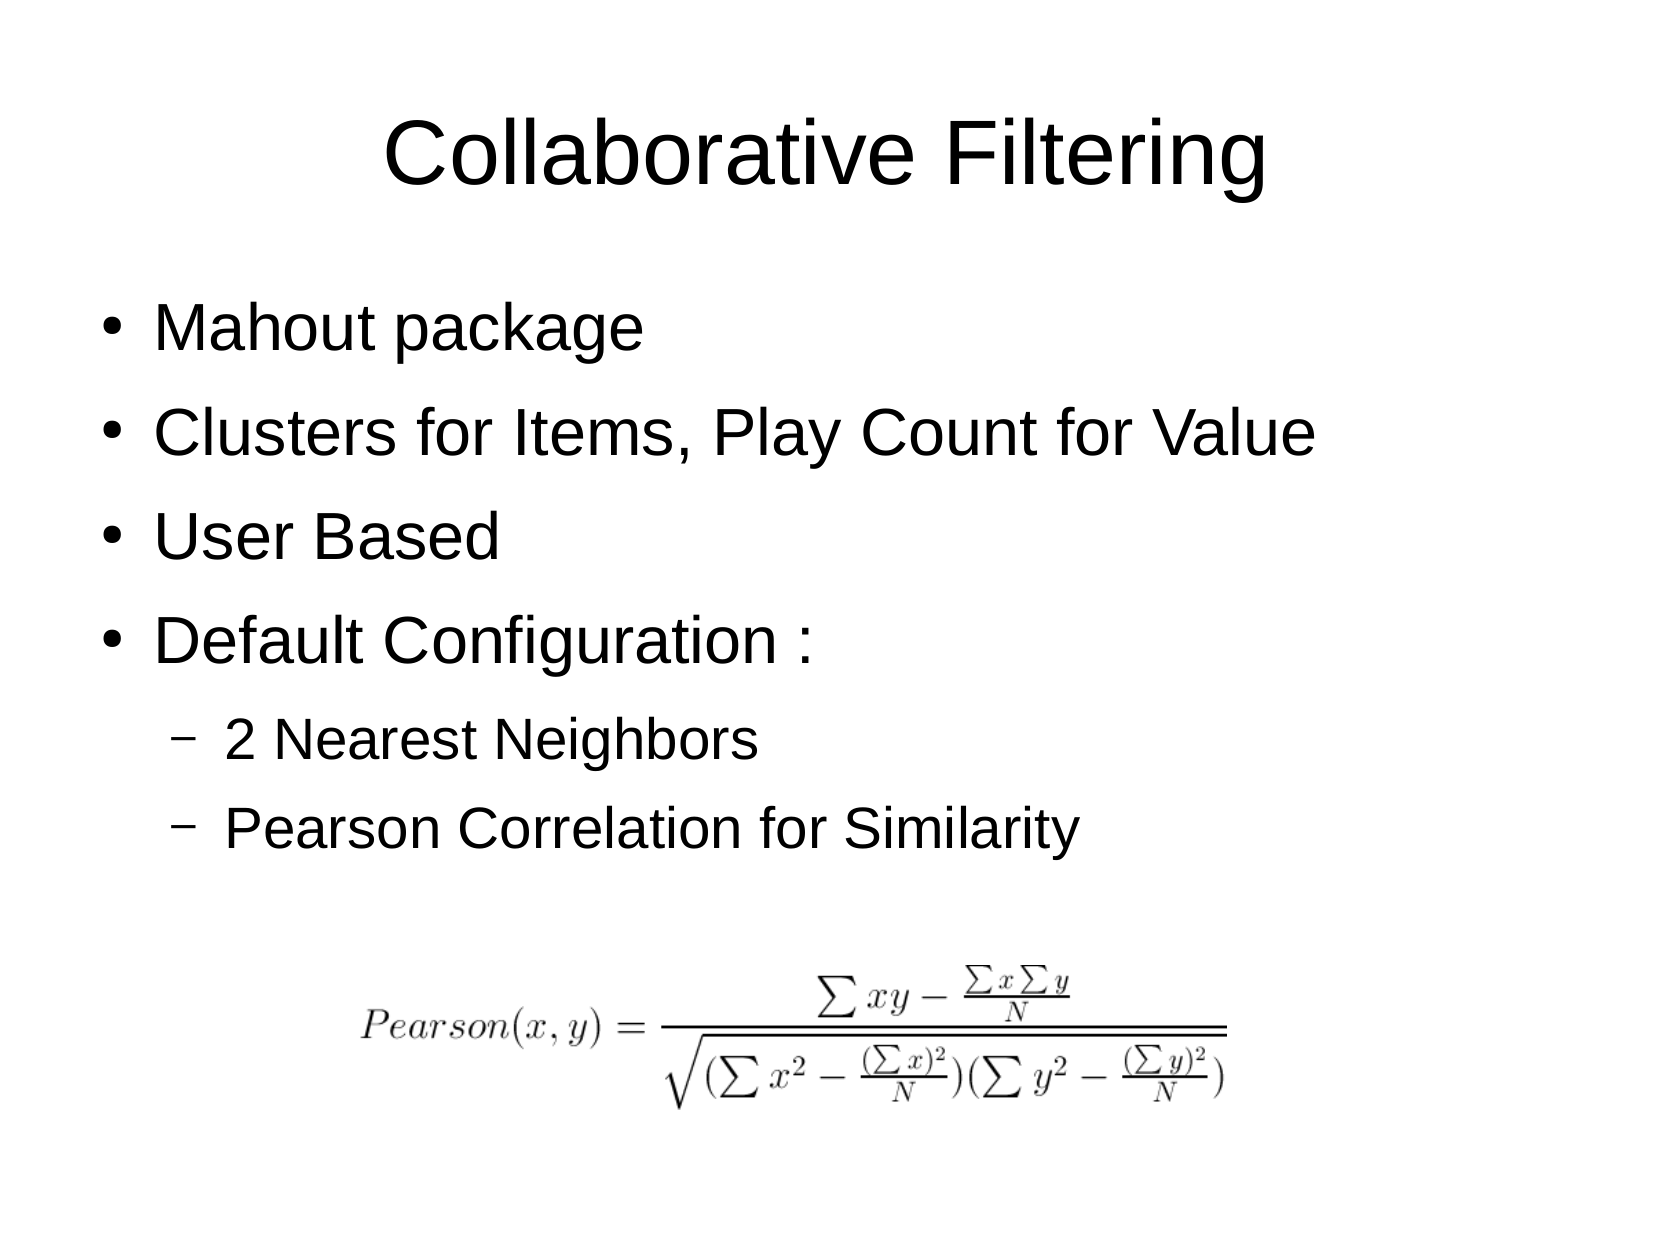

# Collaborative Filtering
Mahout package
Clusters for Items, Play Count for Value
User Based
Default Configuration :
2 Nearest Neighbors
Pearson Correlation for Similarity